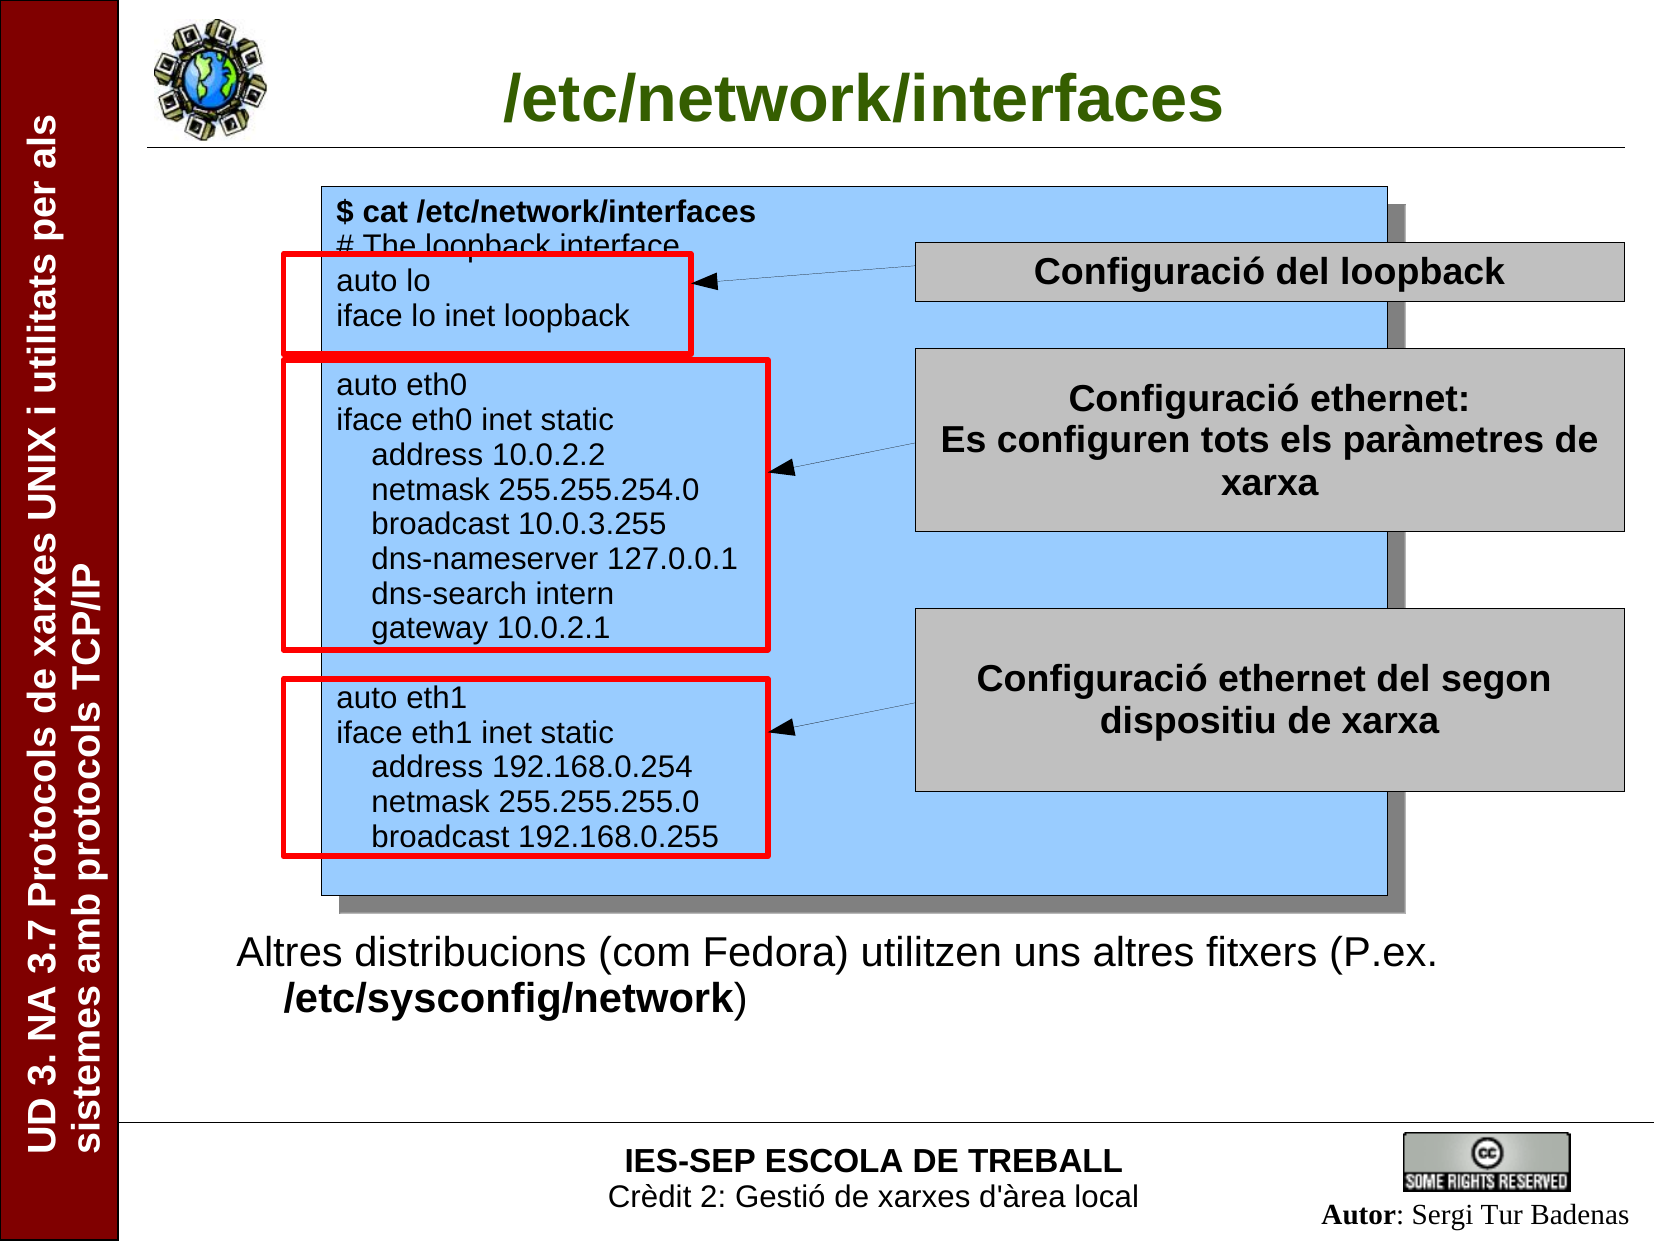

# /etc/network/interfaces
Altres distribucions (com Fedora) utilitzen uns altres fitxers (P.ex. /etc/sysconfig/network)
$ cat /etc/network/interfaces
# The loopback interface
auto lo
iface lo inet loopback
auto eth0
iface eth0 inet static
 address 10.0.2.2
 netmask 255.255.254.0
 broadcast 10.0.3.255
 dns-nameserver 127.0.0.1
 dns-search intern
 gateway 10.0.2.1
auto eth1
iface eth1 inet static
 address 192.168.0.254
 netmask 255.255.255.0
 broadcast 192.168.0.255
Configuració del loopback
Configuració ethernet:
Es configuren tots els paràmetres de
xarxa
Configuració ethernet del segon
dispositiu de xarxa